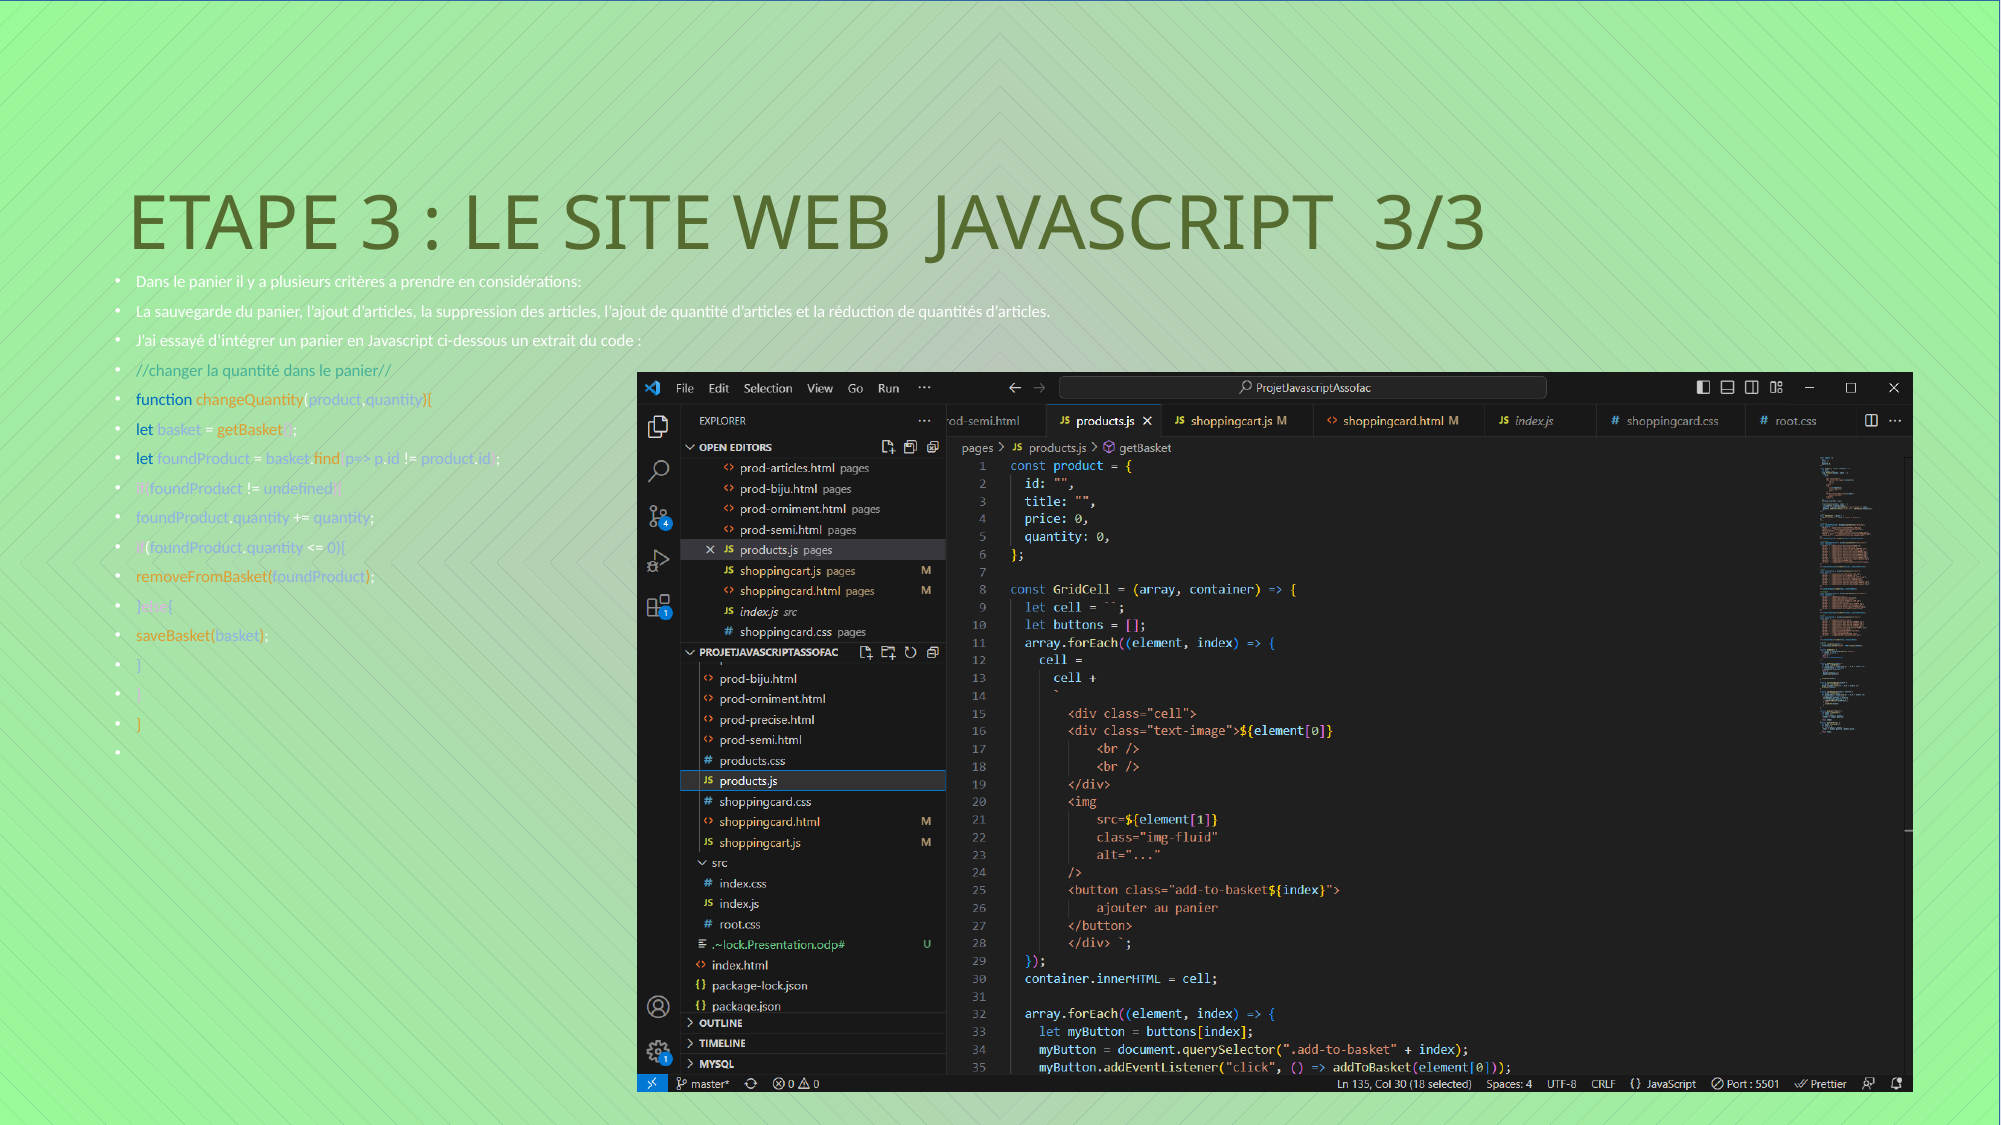

# ETAPE 3 : le site web Javascript 3/3
Dans le panier il y a plusieurs critères a prendre en considérations:
La sauvegarde du panier, l’ajout d’articles, la suppression des articles, l’ajout de quantité d’articles et la réduction de quantités d’articles.
J’ai essayé d’intégrer un panier en Javascript ci-dessous un extrait du code :
//changer la quantité dans le panier//
function changeQuantity(product,quantity){
let basket = getBasket();
let foundProduct = basket.find(p=> p.id != product.id);
if(foundProduct != undefined){
foundProduct.quantity += quantity;
if(foundProduct.quantity <= 0){
removeFromBasket(foundProduct);
}else{
saveBasket(basket);
}
}
}